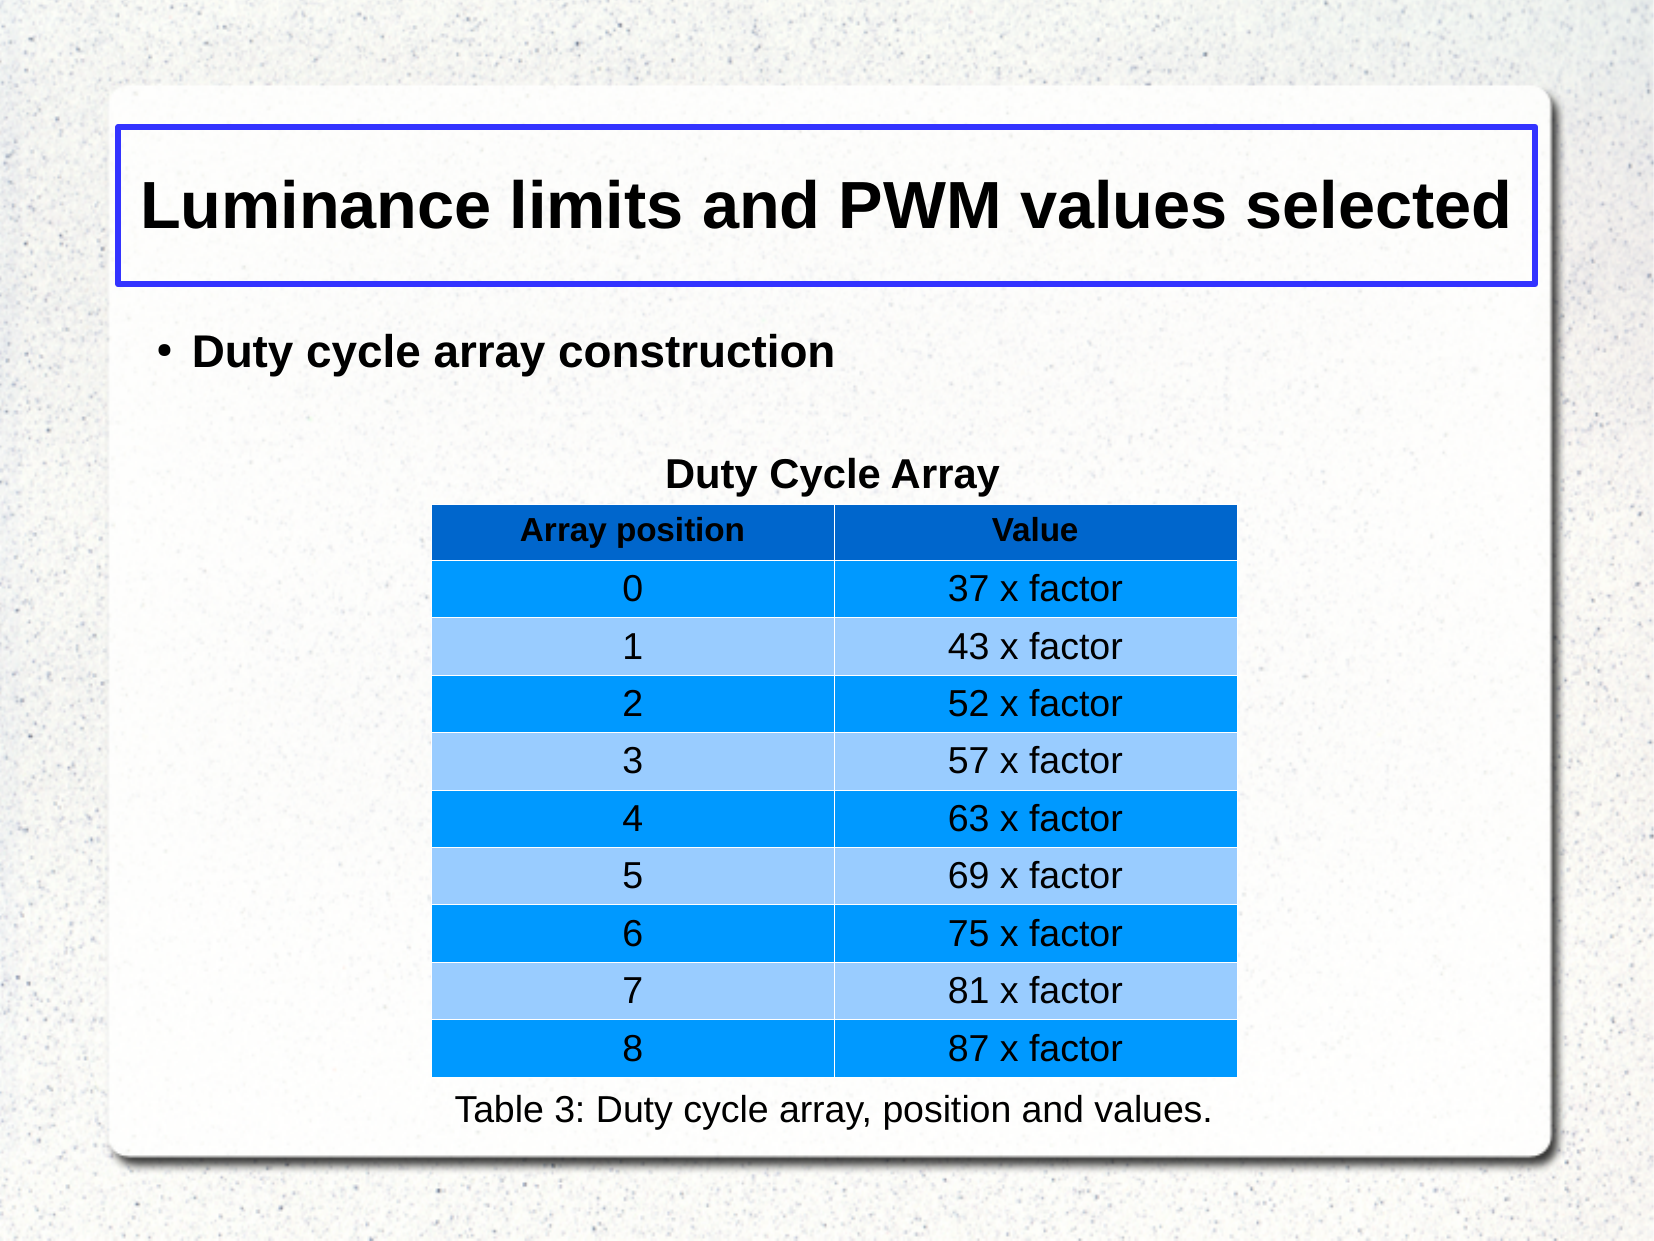

# Luminance limits and PWM values selected
Duty cycle array construction
Duty Cycle Array
| Array position | Value |
| --- | --- |
| 0 | 37 x factor |
| 1 | 43 x factor |
| 2 | 52 x factor |
| 3 | 57 x factor |
| 4 | 63 x factor |
| 5 | 69 x factor |
| 6 | 75 x factor |
| 7 | 81 x factor |
| 8 | 87 x factor |
Table 3: Duty cycle array, position and values.